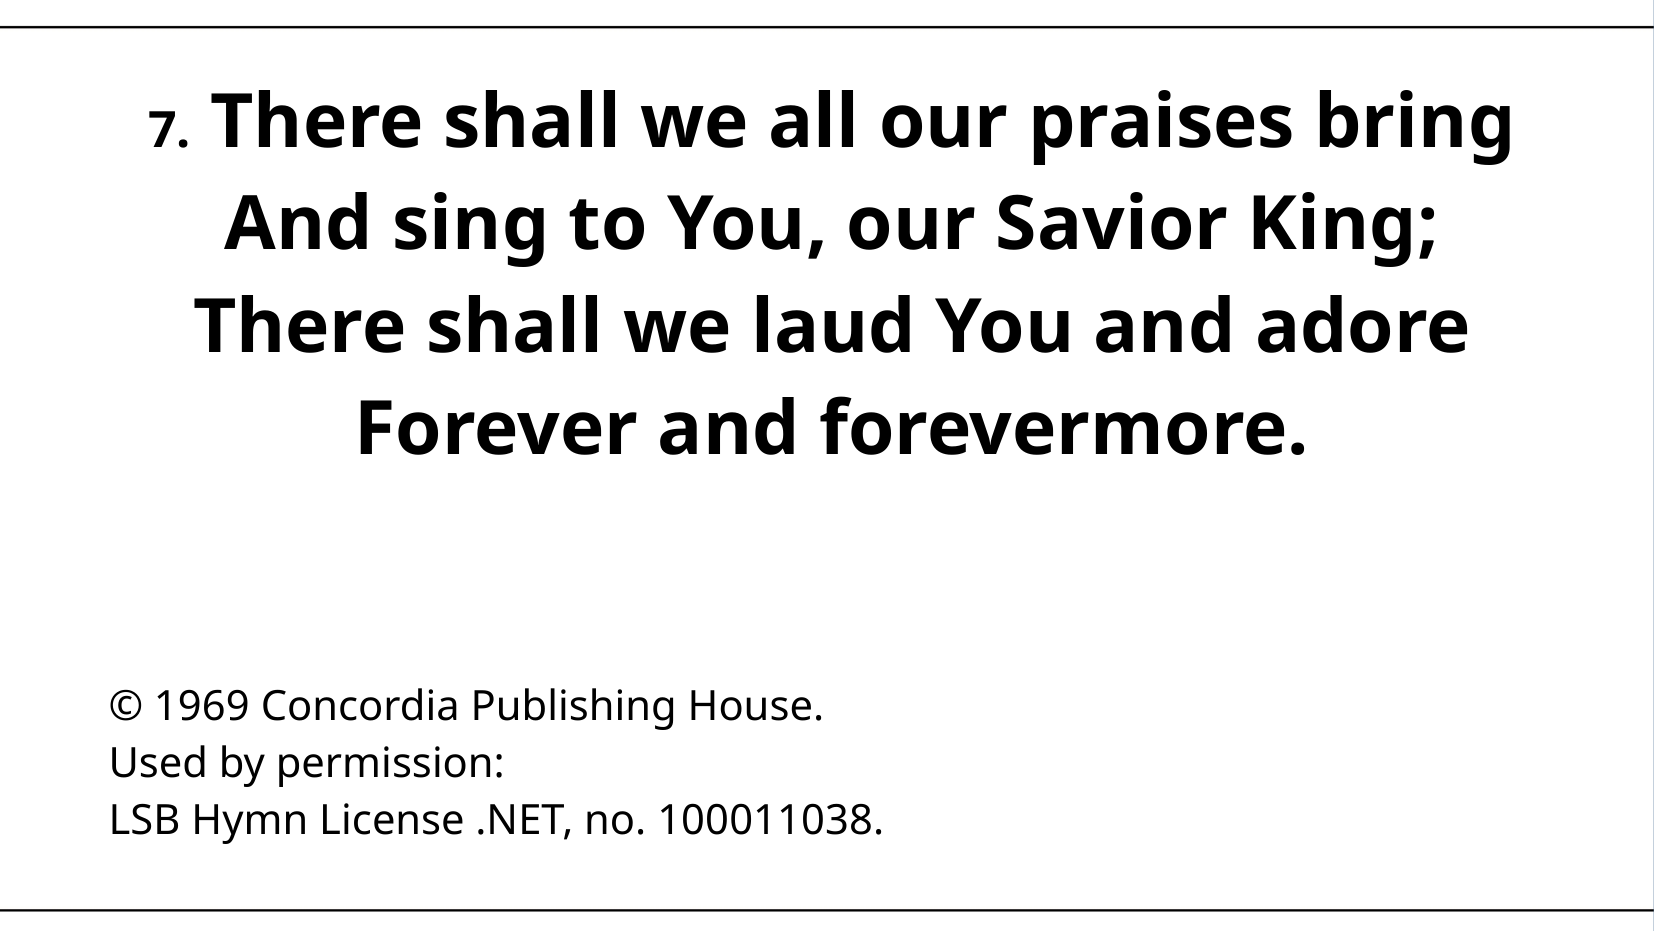

7. There shall we all our praises bring
And sing to You, our Savior King;
There shall we laud You and adore
Forever and forevermore.
© 1969 Concordia Publishing House.
Used by permission:
LSB Hymn License .NET, no. 100011038.